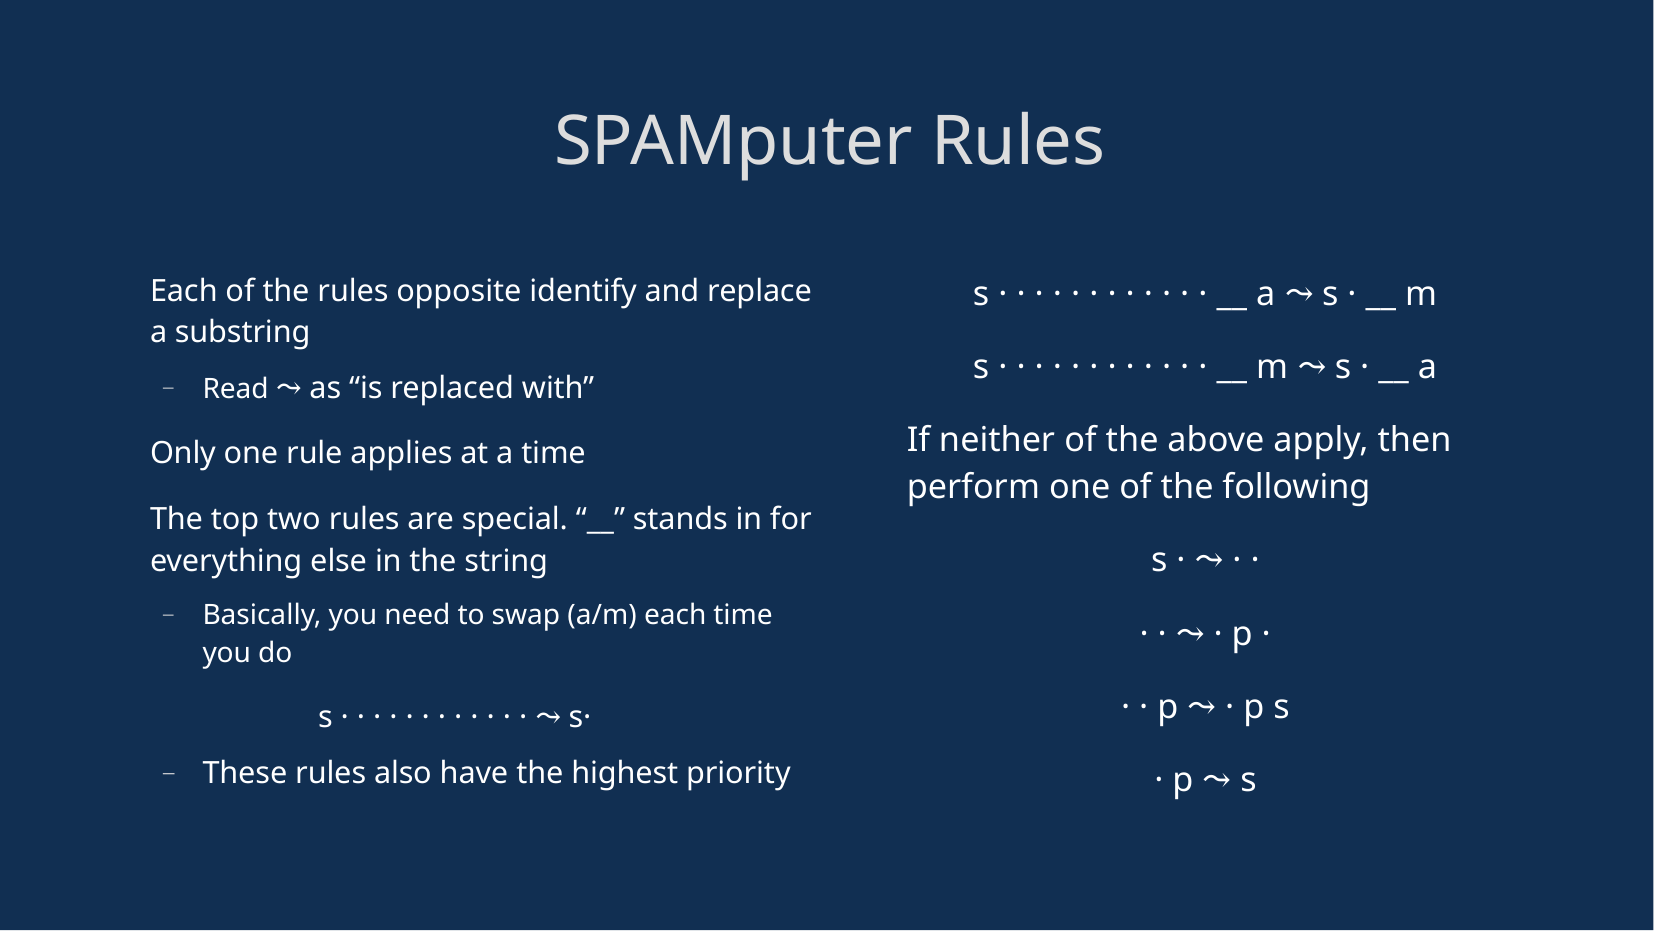

# SPAMputer Rules
Each of the rules opposite identify and replace a substring
Read ⤳ as “is replaced with”
Only one rule applies at a time
The top two rules are special. “__” stands in for everything else in the string
Basically, you need to swap (a/m) each time you do
s · · · · · · · · · · · · ⤳ s·
These rules also have the highest priority
s · · · · · · · · · · · · __ a ⤳ s · __ m
s · · · · · · · · · · · · __ m ⤳ s · __ a
If neither of the above apply, then perform one of the following
s · ⤳ · ·
· · ⤳ · p ·
· · p ⤳ · p s
· p ⤳ s